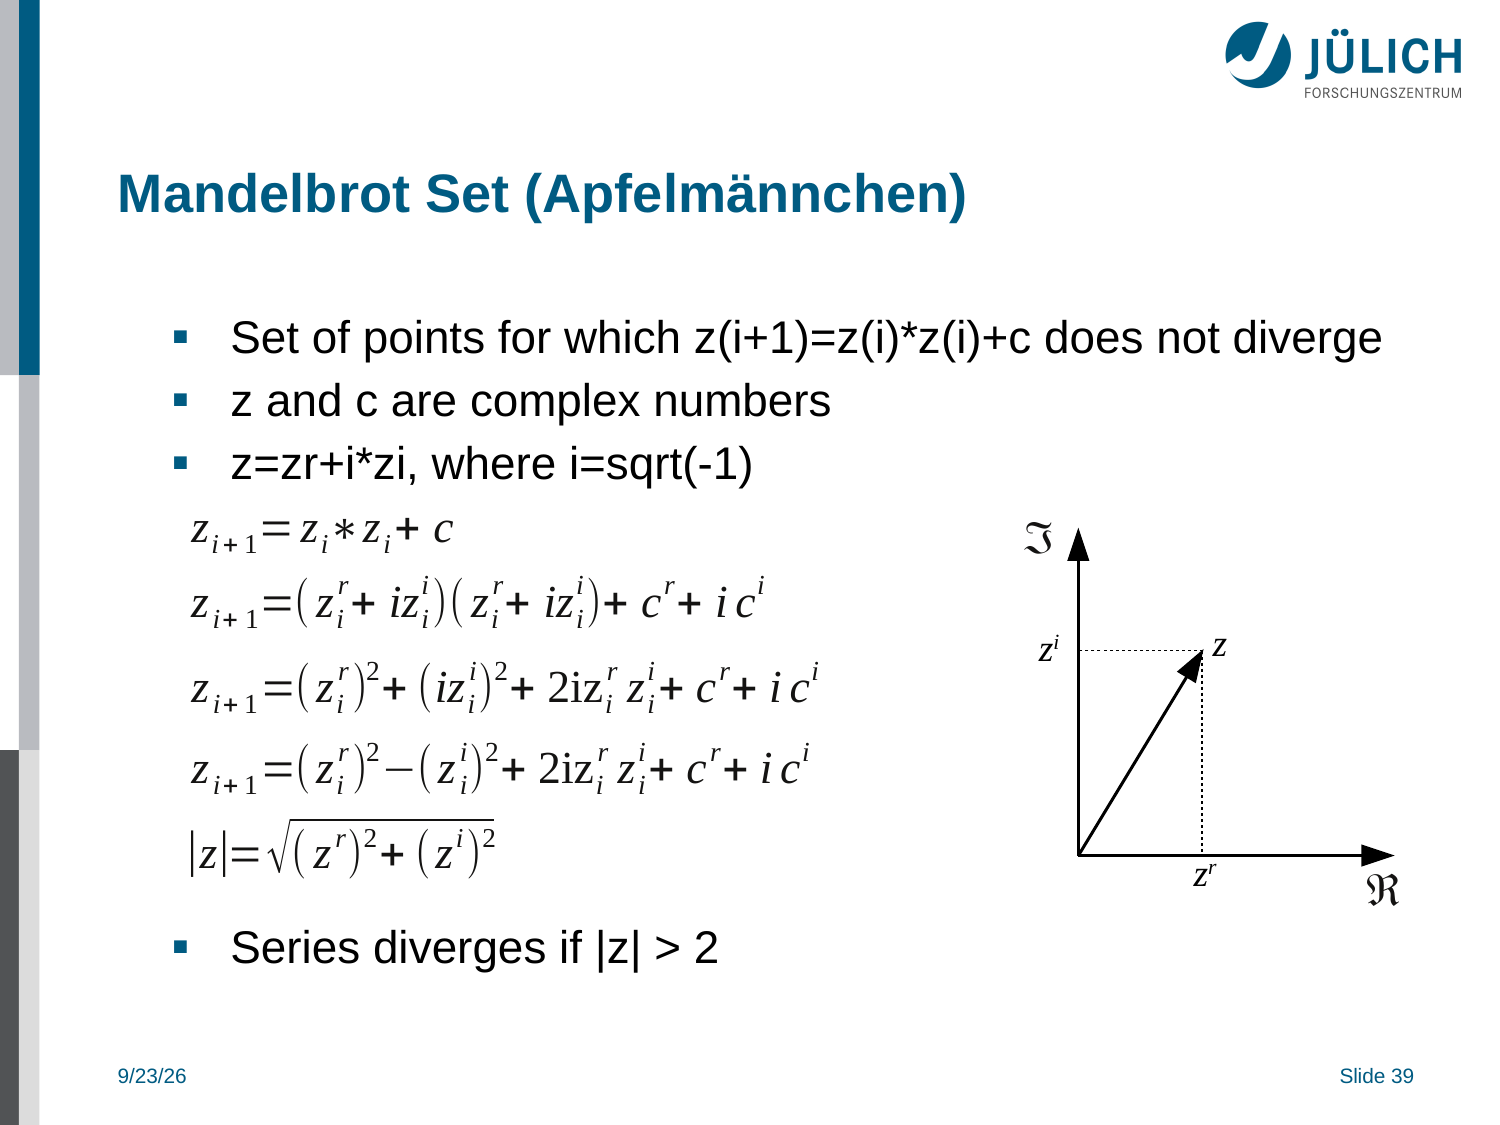

# Mandelbrot Set (Apfelmännchen)
Set of points for which z(i+1)=z(i)*z(i)+c does not diverge
z and c are complex numbers
z=zr+i*zi, where i=sqrt(-1)
Series diverges if |z| > 2
z
zi
zr